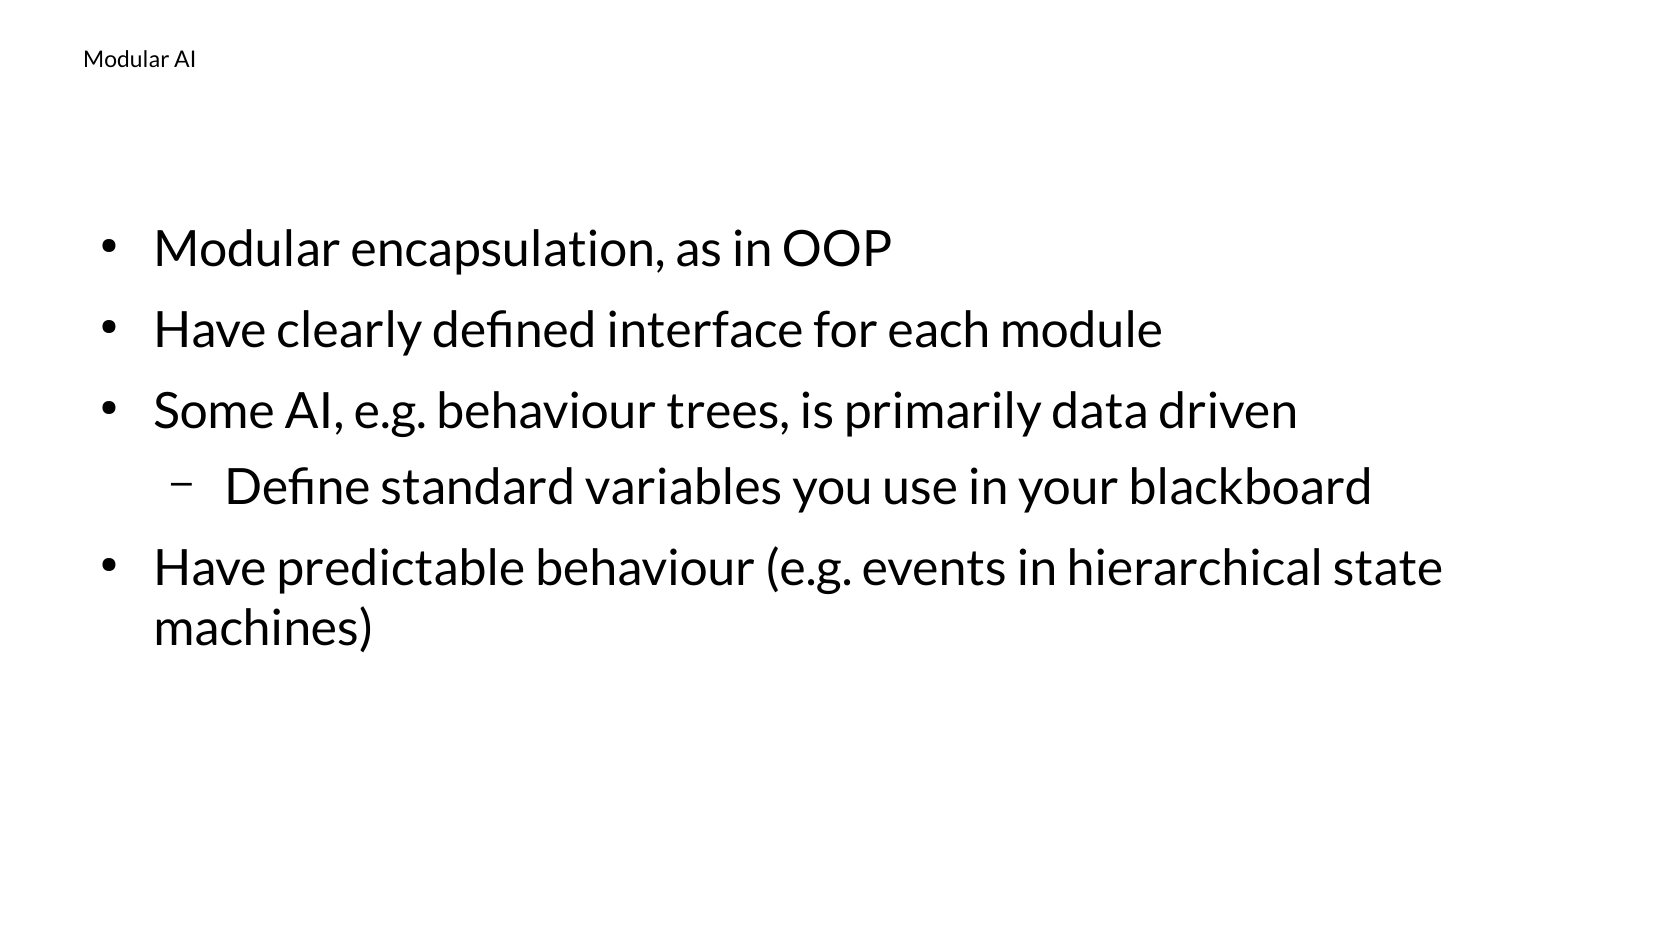

# Modular AI
Modular encapsulation, as in OOP
Have clearly defined interface for each module
Some AI, e.g. behaviour trees, is primarily data driven
Define standard variables you use in your blackboard
Have predictable behaviour (e.g. events in hierarchical state machines)